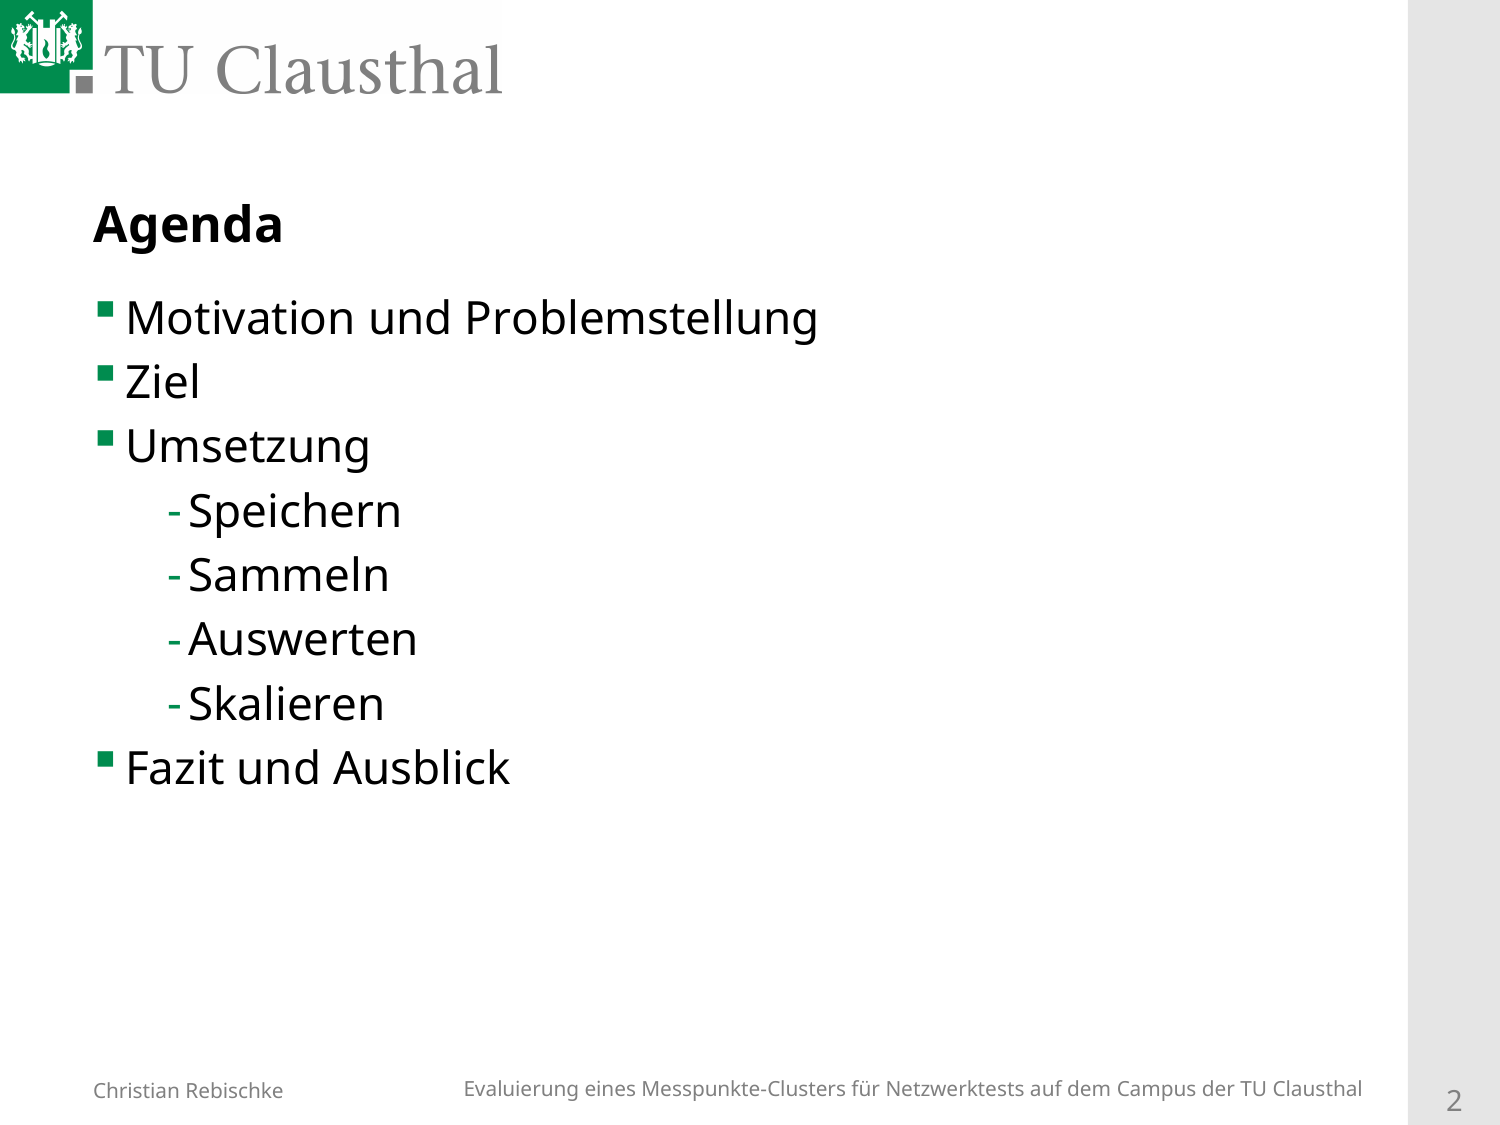

# Agenda
Motivation und Problemstellung
Ziel
Umsetzung
Speichern
Sammeln
Auswerten
Skalieren
Fazit und Ausblick